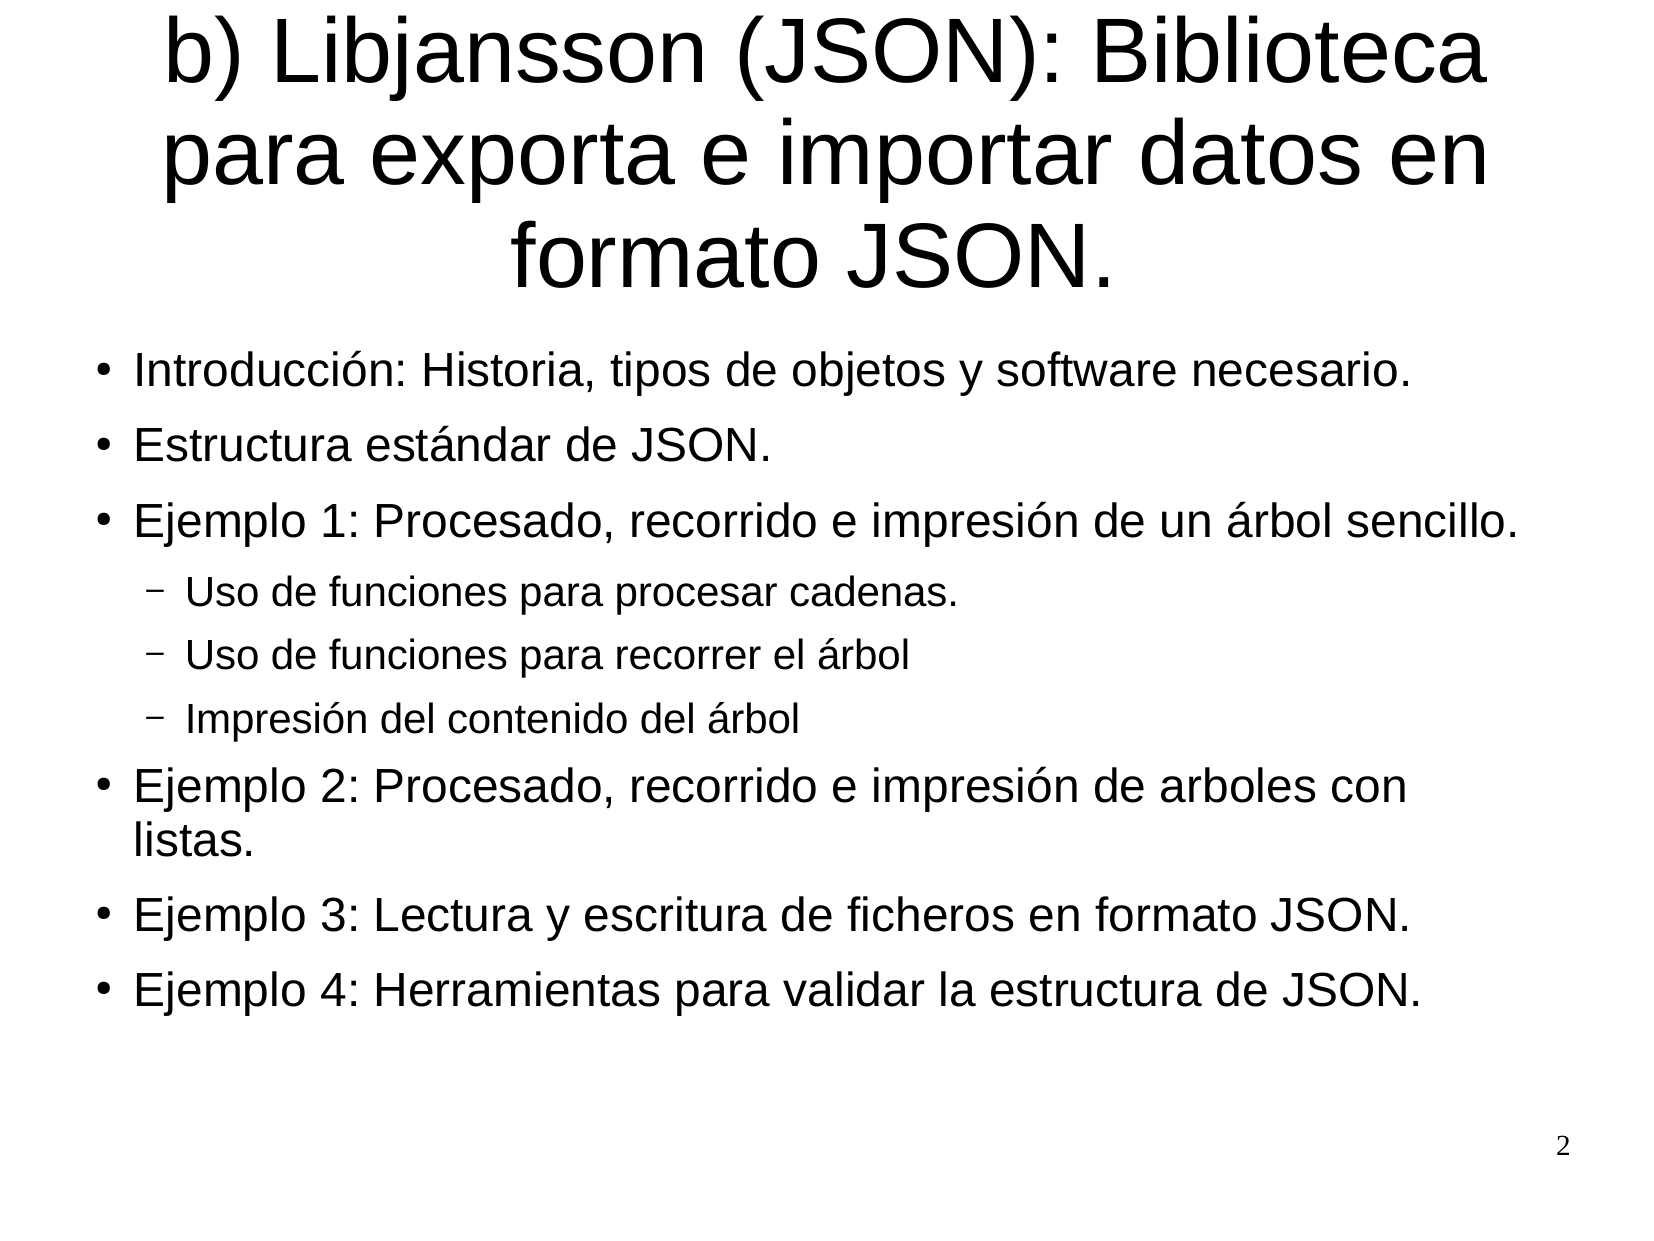

# b) Libjansson (JSON): Biblioteca para exporta e importar datos en formato JSON.
Introducción: Historia, tipos de objetos y software necesario.
Estructura estándar de JSON.
Ejemplo 1: Procesado, recorrido e impresión de un árbol sencillo.
Uso de funciones para procesar cadenas.
Uso de funciones para recorrer el árbol
Impresión del contenido del árbol
Ejemplo 2: Procesado, recorrido e impresión de arboles con listas.
Ejemplo 3: Lectura y escritura de ficheros en formato JSON.
Ejemplo 4: Herramientas para validar la estructura de JSON.
2